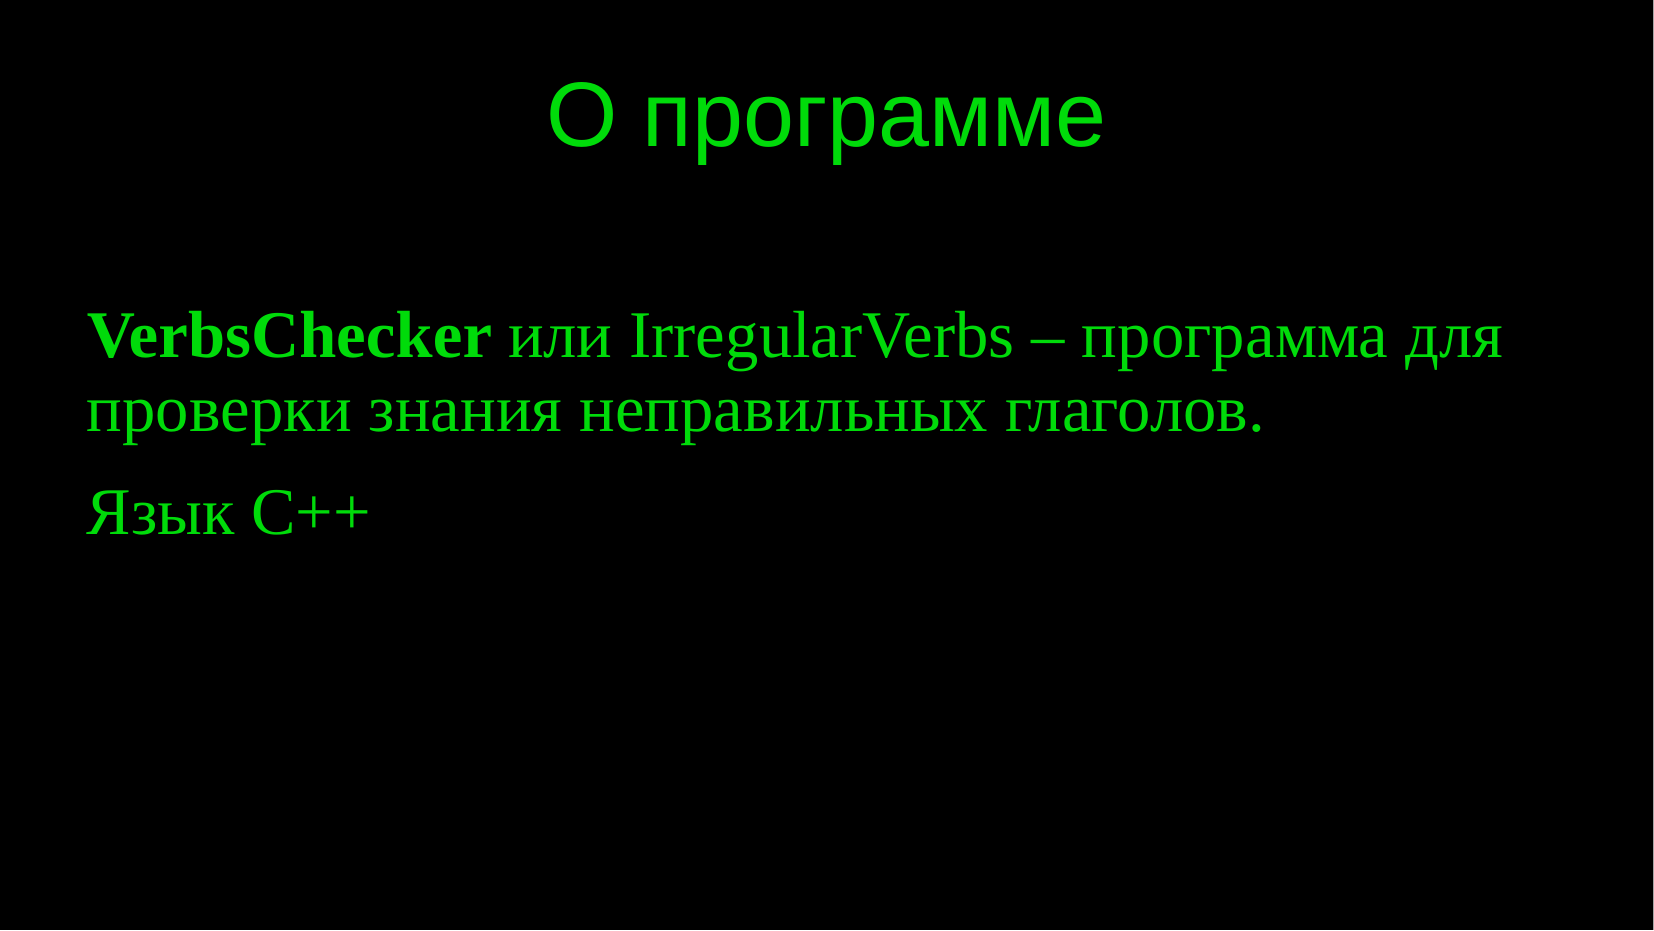

# О программе
VerbsChecker или IrregularVerbs – программа для проверки знания неправильных глаголов.
Язык С++